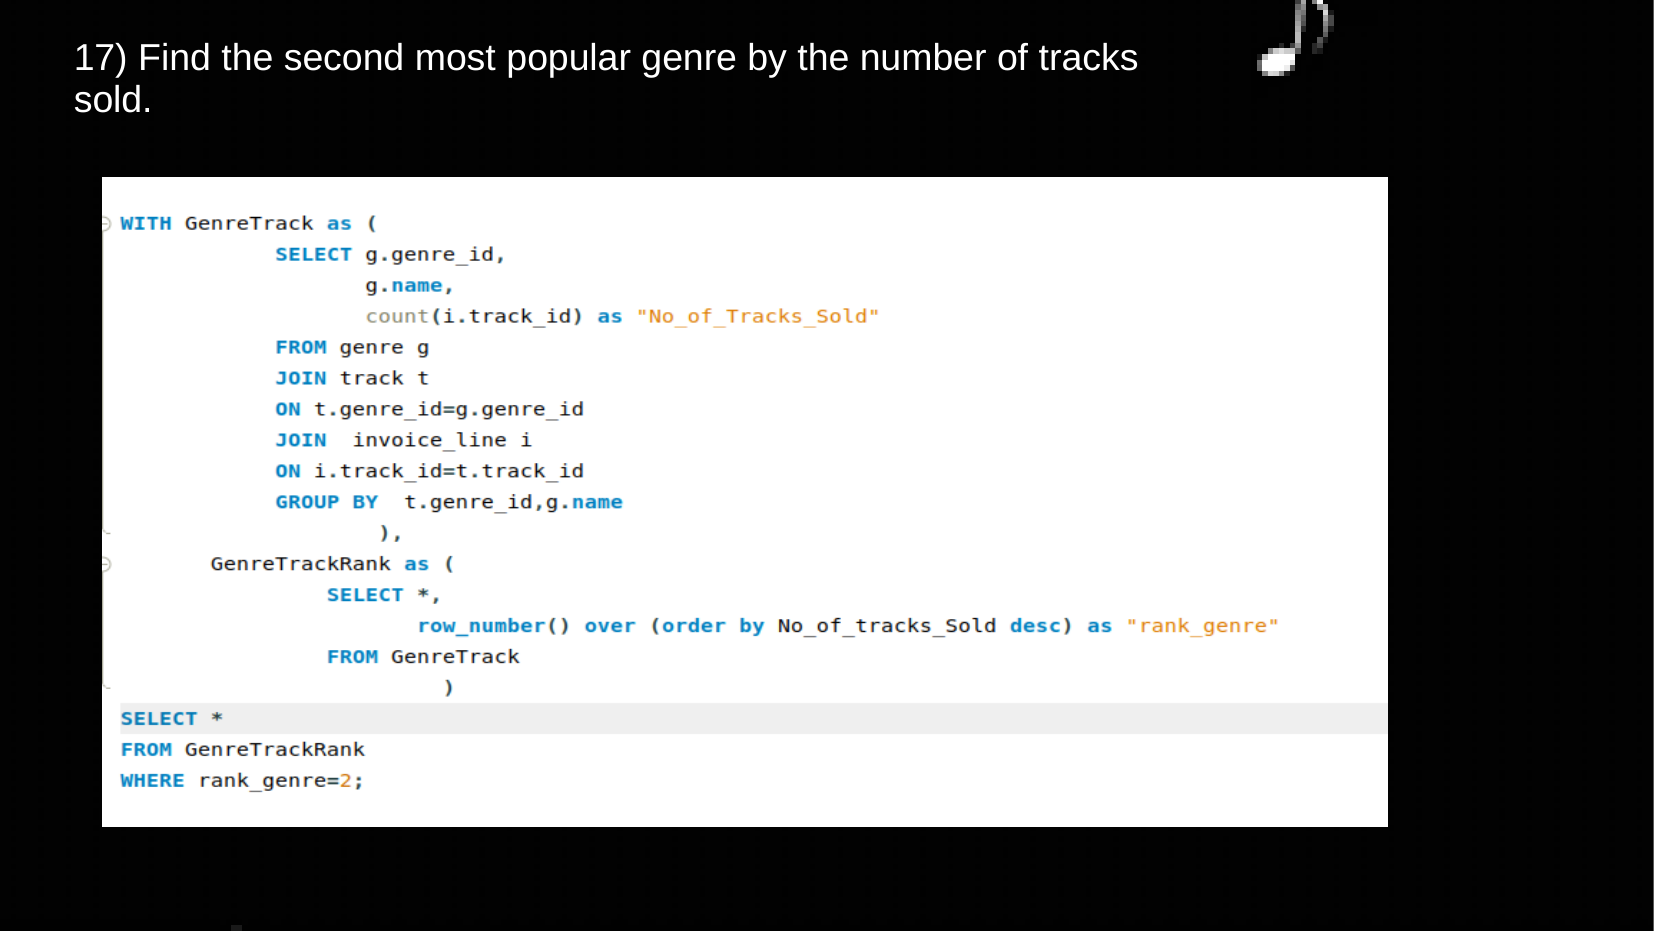

17) Find the second most popular genre by the number of tracks sold.